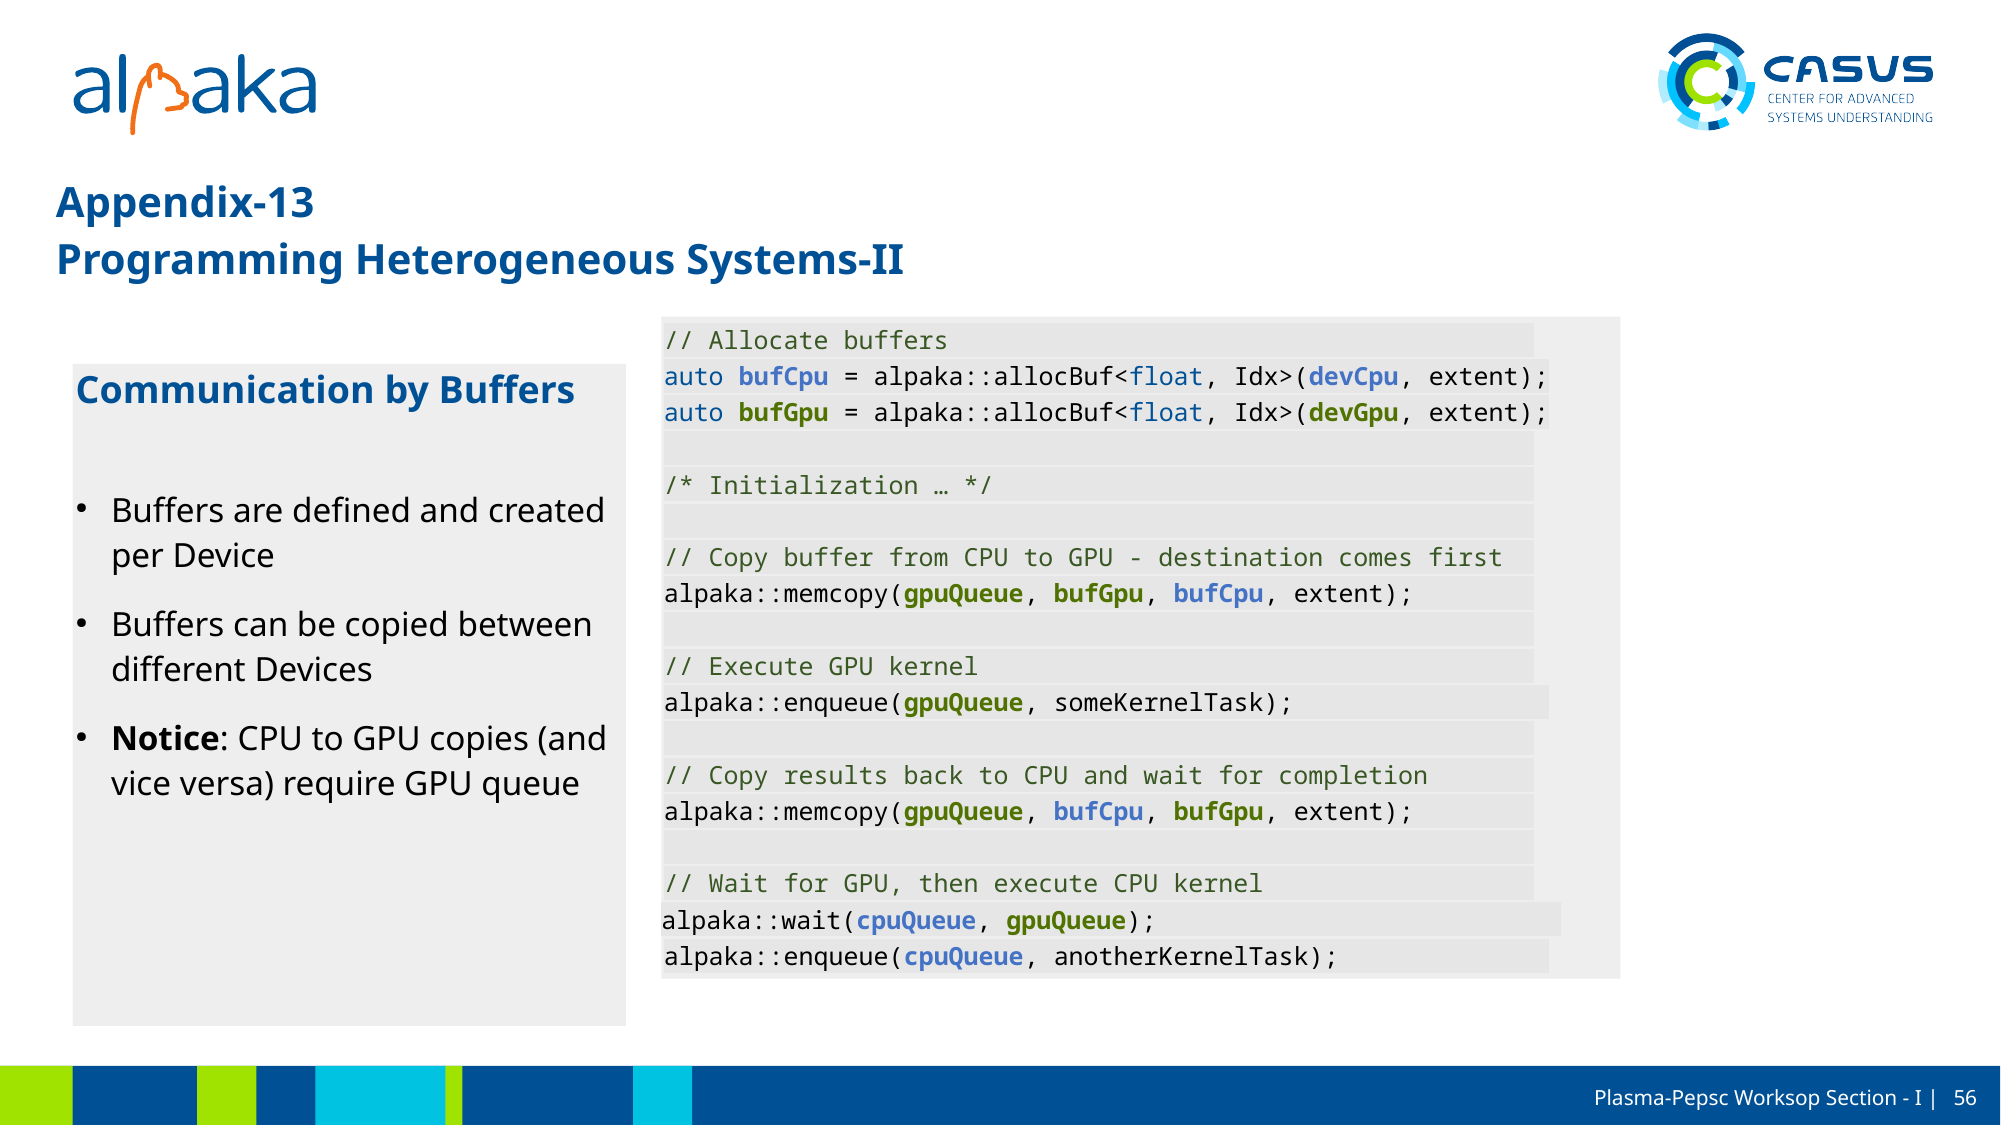

Appendix-13
Programming Heterogeneous Systems-II
// Allocate buffers
auto bufCpu = alpaka::allocBuf<float, Idx>(devCpu, extent);
auto bufGpu = alpaka::allocBuf<float, Idx>(devGpu, extent);
/* Initialization … */
// Copy buffer from CPU to GPU - destination comes first
alpaka::memcopy(gpuQueue, bufGpu, bufCpu, extent);
// Execute GPU kernel
alpaka::enqueue(gpuQueue, someKernelTask);
// Copy results back to CPU and wait for completion
alpaka::memcopy(gpuQueue, bufCpu, bufGpu, extent);
// Wait for GPU, then execute CPU kernel
alpaka::wait(cpuQueue, gpuQueue);
alpaka::enqueue(cpuQueue, anotherKernelTask);
# Communication by Buffers
Buffers are defined and created per Device
Buffers can be copied between different Devices
Notice: CPU to GPU copies (and vice versa) require GPU queue
Plasma-Pepsc Worksop Section - I
56